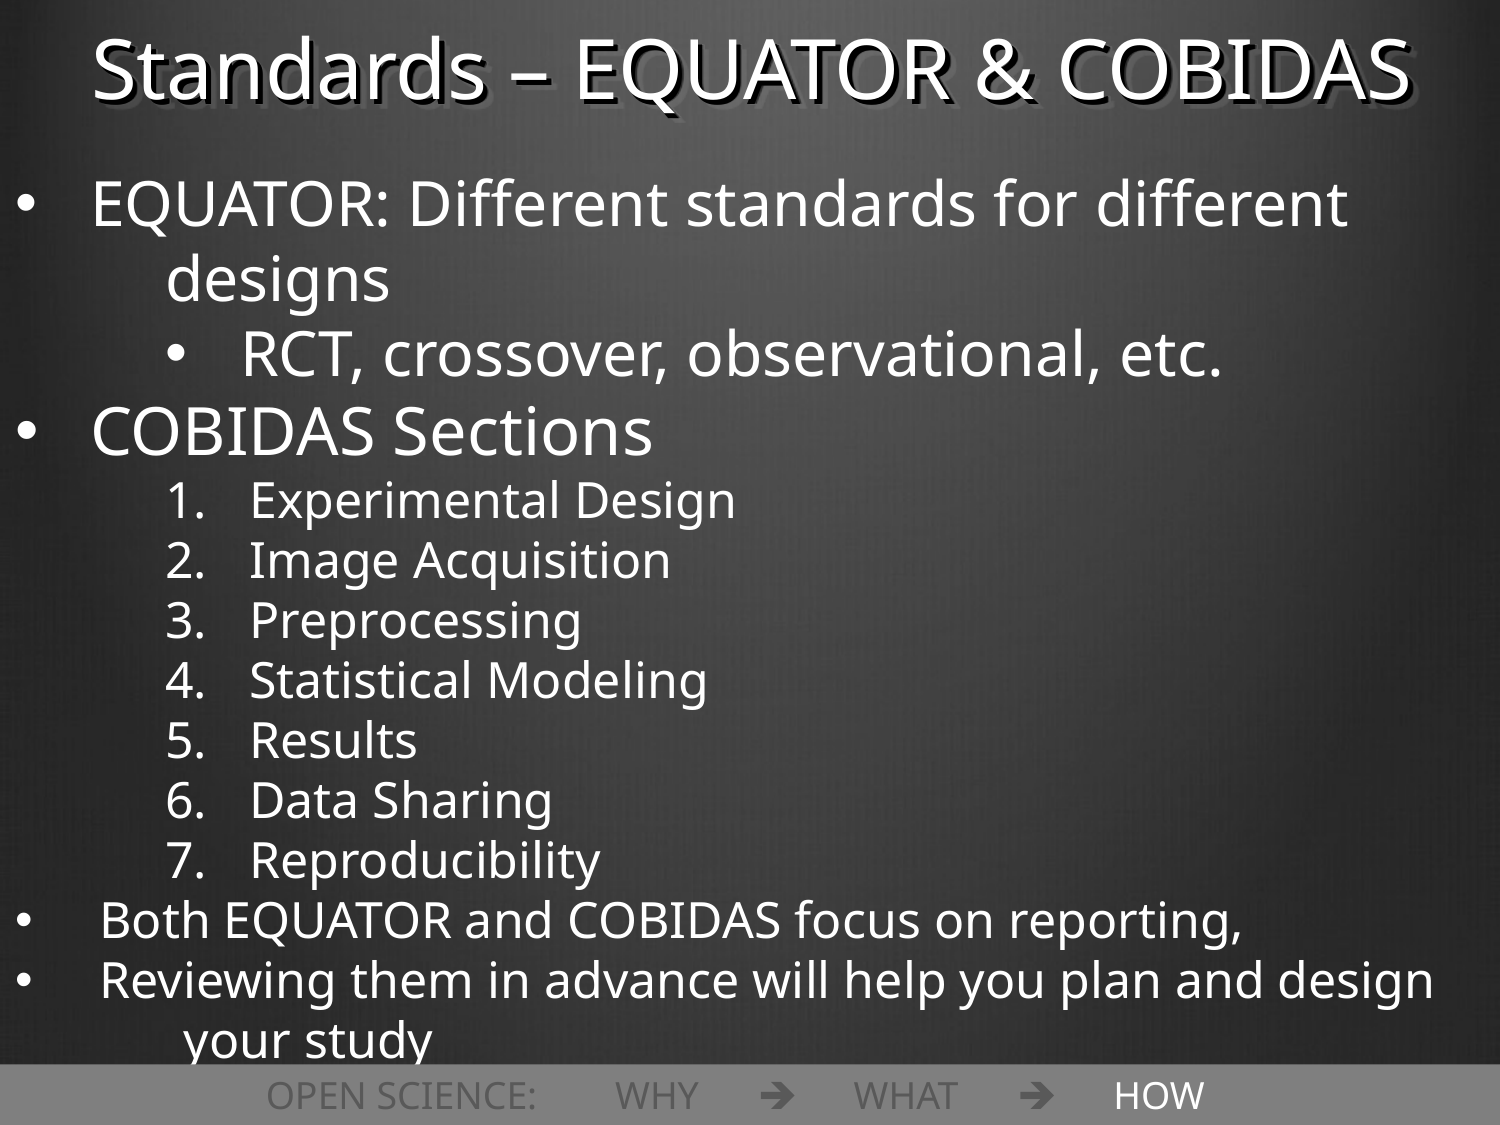

# Standards – EQUATOR & COBIDAS
EQUATOR: Different standards for different designs
RCT, crossover, observational, etc.
COBIDAS Sections
Experimental Design
Image Acquisition
Preprocessing
Statistical Modeling
Results
Data Sharing
Reproducibility
Both EQUATOR and COBIDAS focus on reporting,
Reviewing them in advance will help you plan and design your study
Also useful reference when reviewing papers
OPEN SCIENCE: WHY  WHAT  HOW